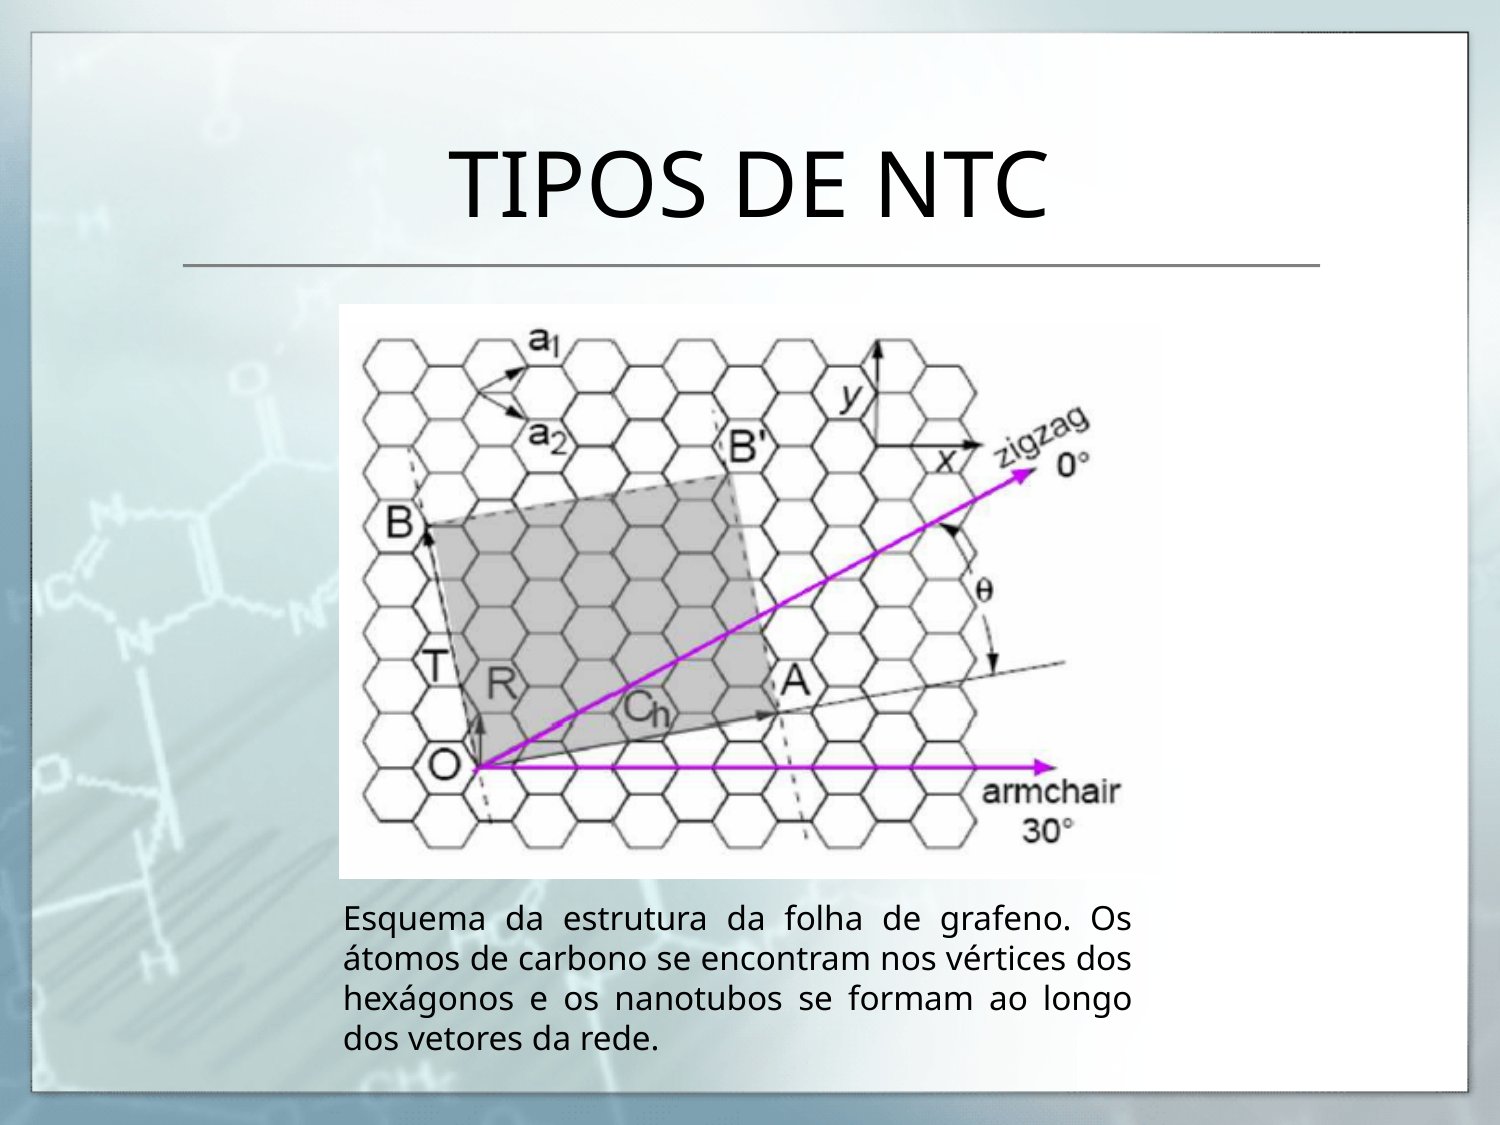

TIPOS DE NTC
Esquema da estrutura da folha de grafeno. Os átomos de carbono se encontram nos vértices dos hexágonos e os nanotubos se formam ao longo dos vetores da rede.